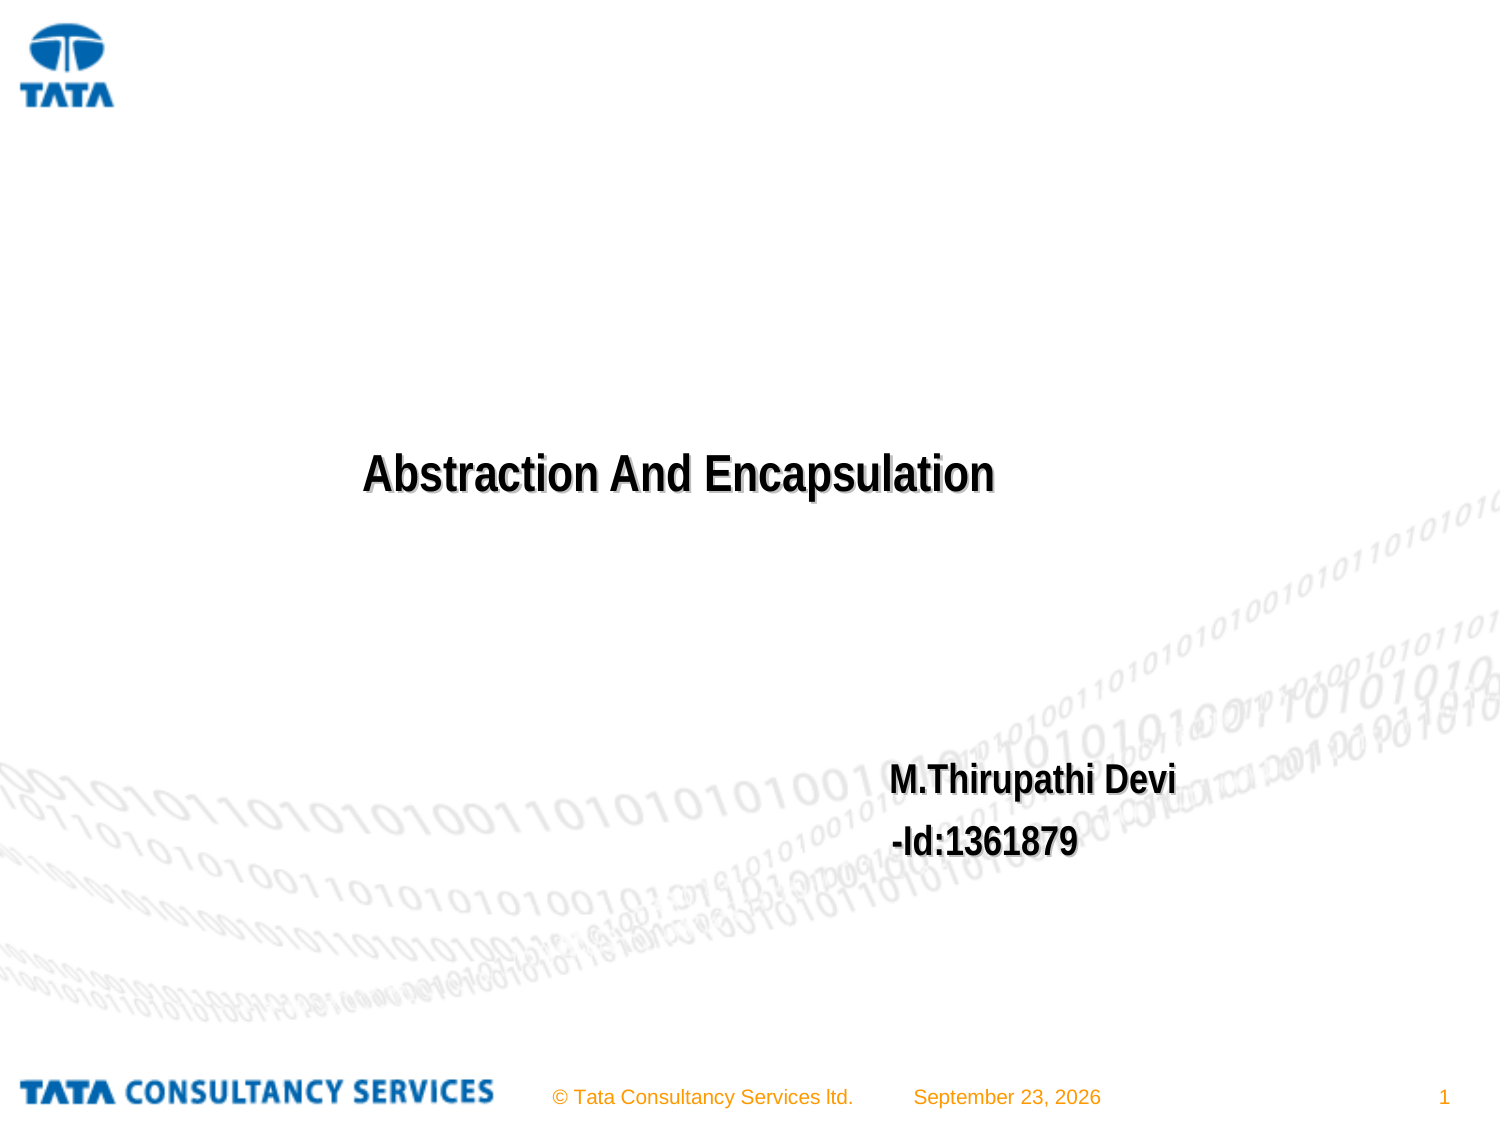

# Abstraction And Encapsulation
 M.Thirupathi Devi -Id:1361879